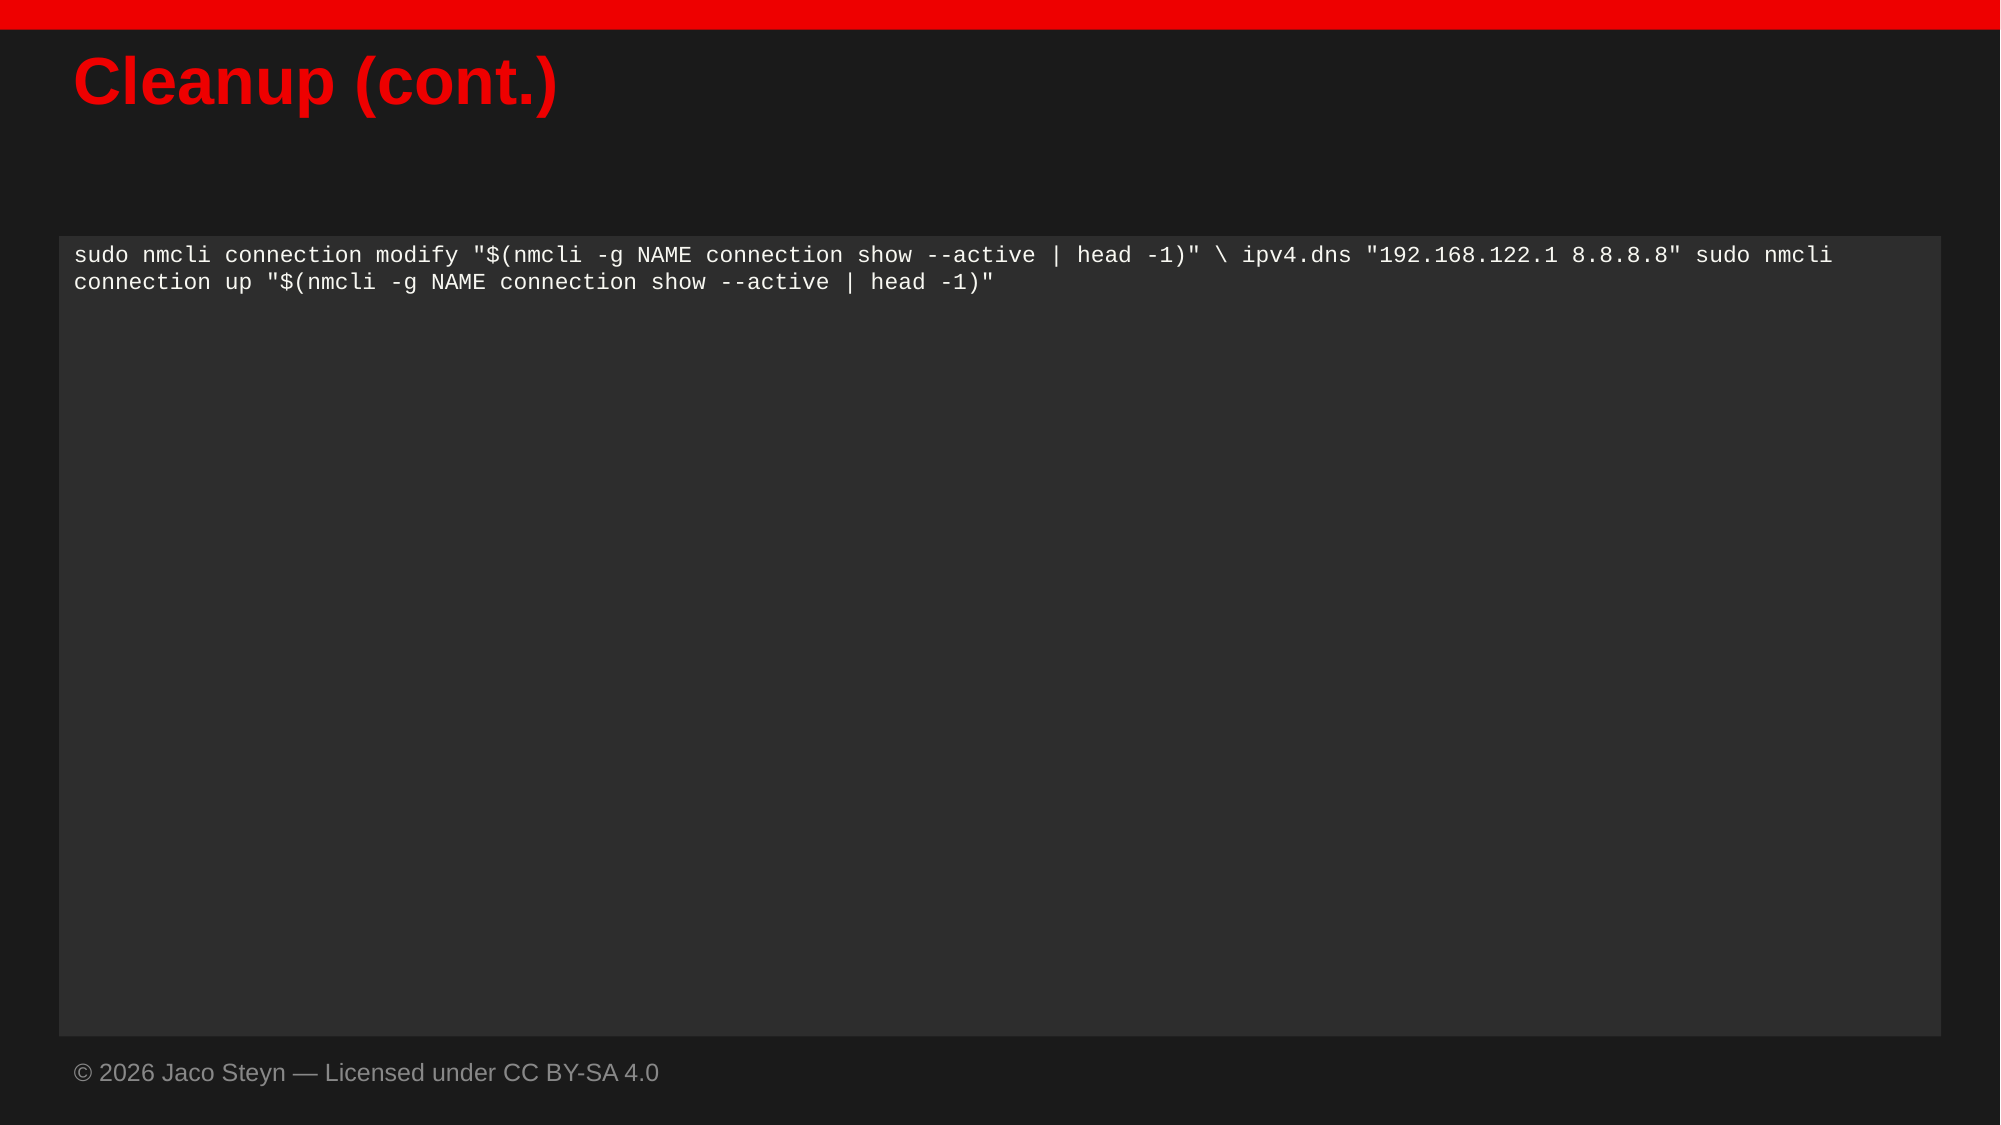

Cleanup (cont.)
sudo nmcli connection modify "$(nmcli -g NAME connection show --active | head -1)" \ ipv4.dns "192.168.122.1 8.8.8.8" sudo nmcli connection up "$(nmcli -g NAME connection show --active | head -1)"
© 2026 Jaco Steyn — Licensed under CC BY-SA 4.0